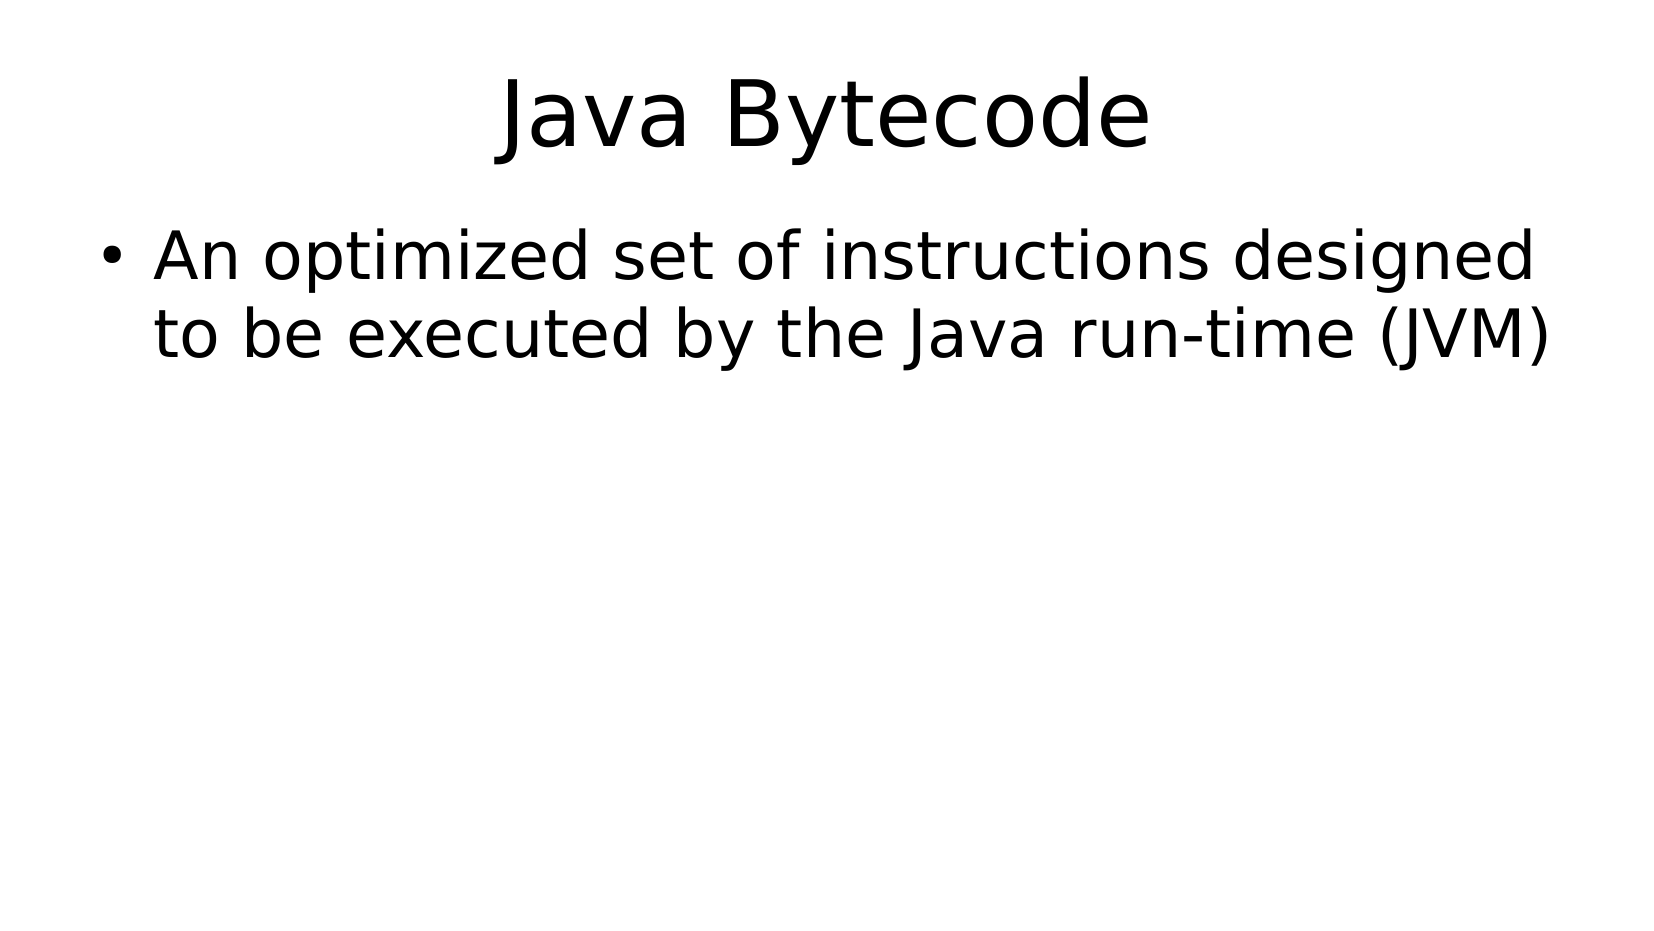

# Java Bytecode
An optimized set of instructions designed to be executed by the Java run-time (JVM)